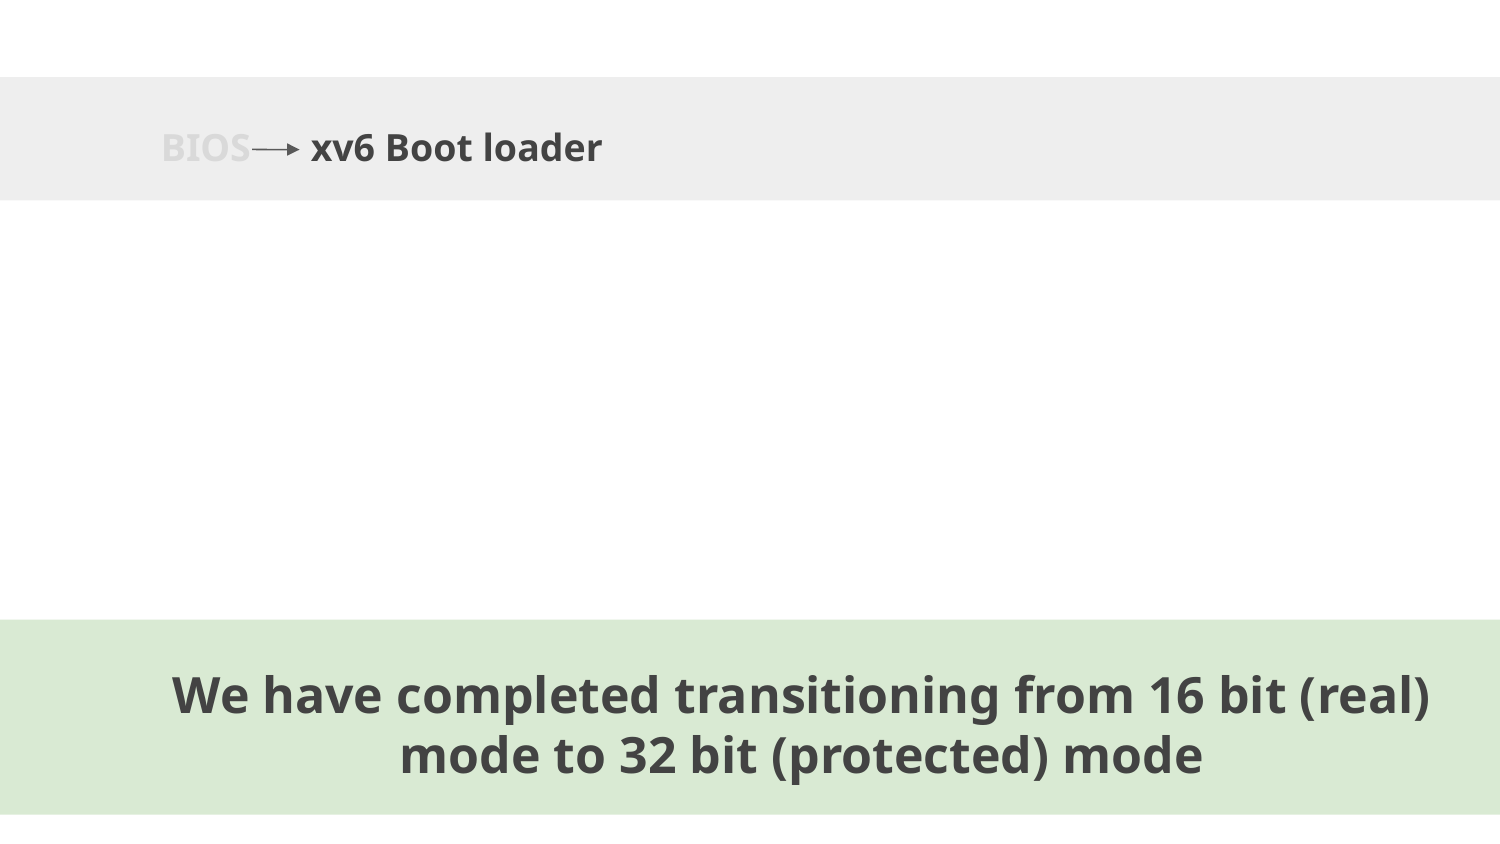

BIOS	xv6 Boot loader
2 source source file
m.
We have completed transitioning from 16 bit (real) mode to 32 bit (protected) mode